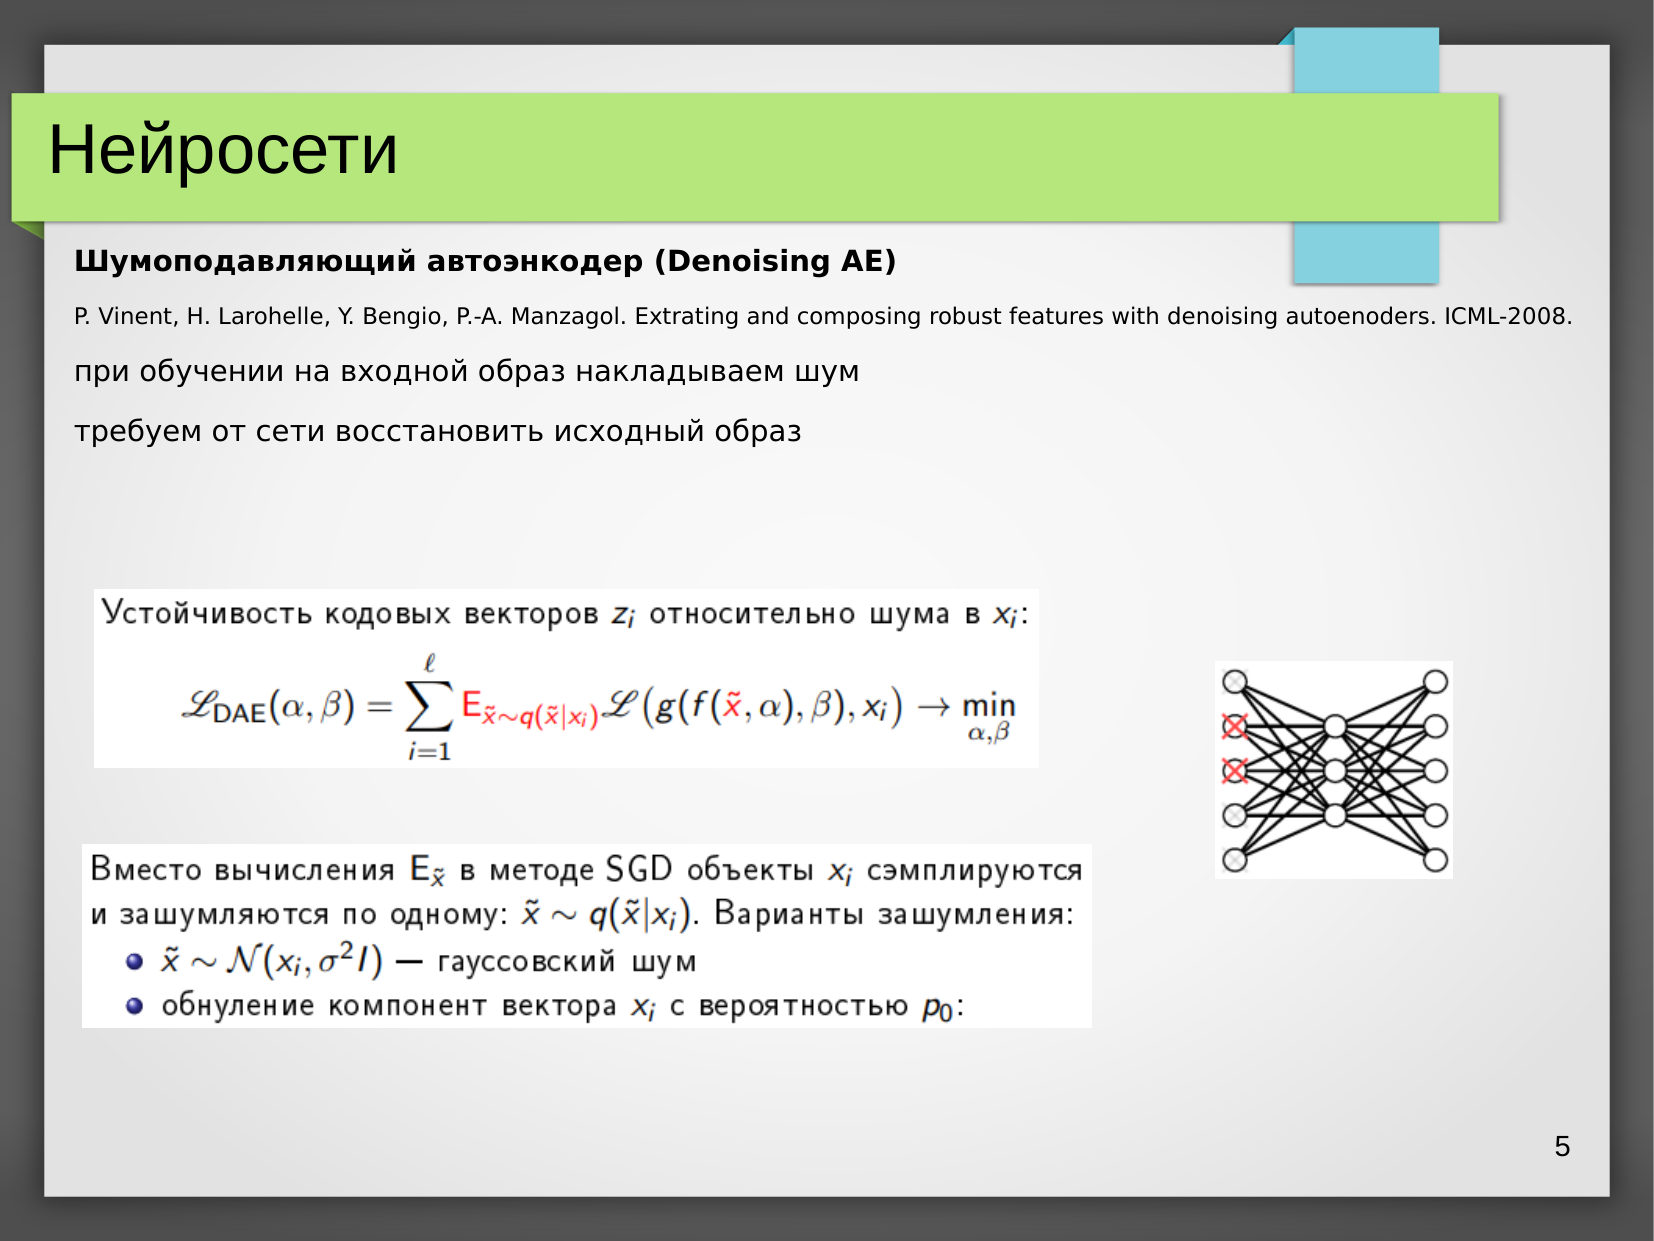

# Нейросети
Шумоподавляющий автоэнкодер (Denoising AE)
P. Vinent, H. Larohelle, Y. Bengio, P.-A. Manzagol. Extrating and сomposing robust features with denoising autoenoders. ICML-2008.
при обучении на входной образ накладываем шум
требуем от сети восстановить исходный образ
5